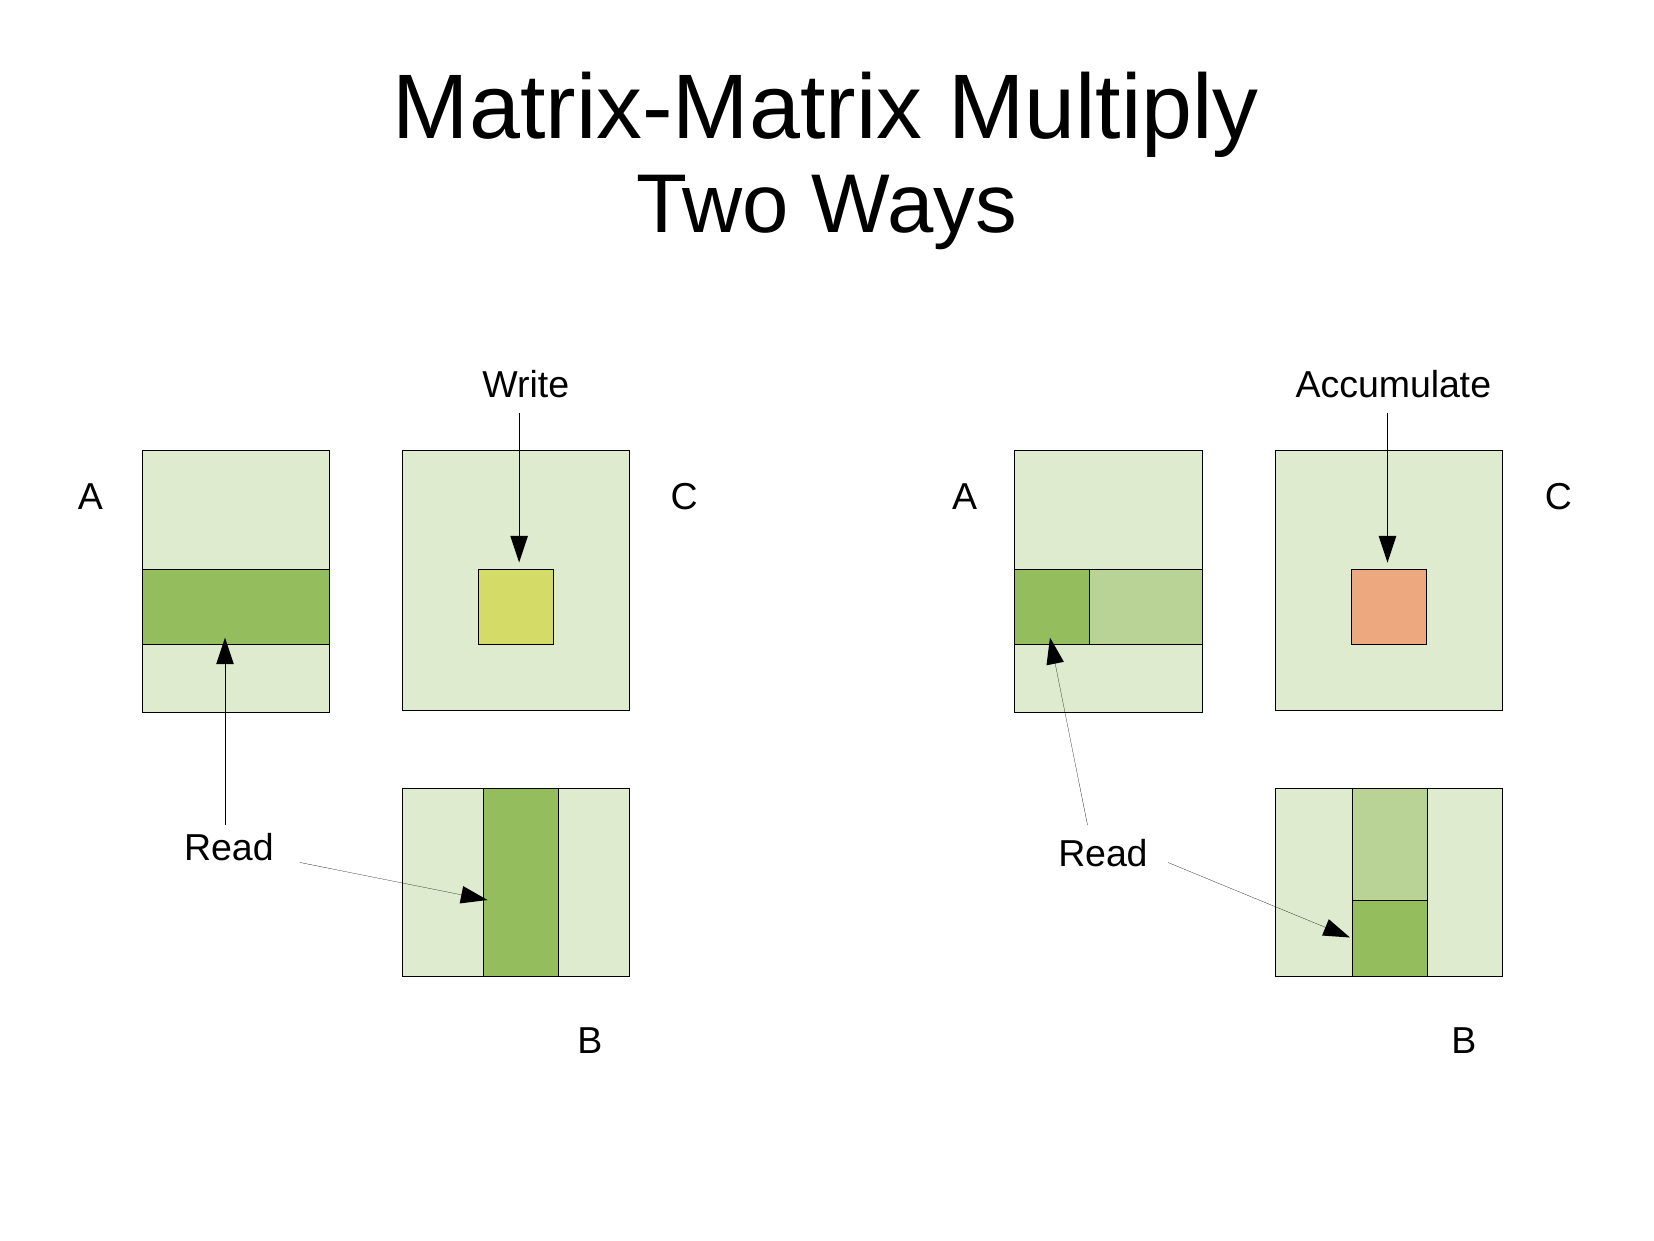

# Matrix-Matrix Multiply Two Ways
Write
Accumulate
A
A
C
C
Read
Read
B
B